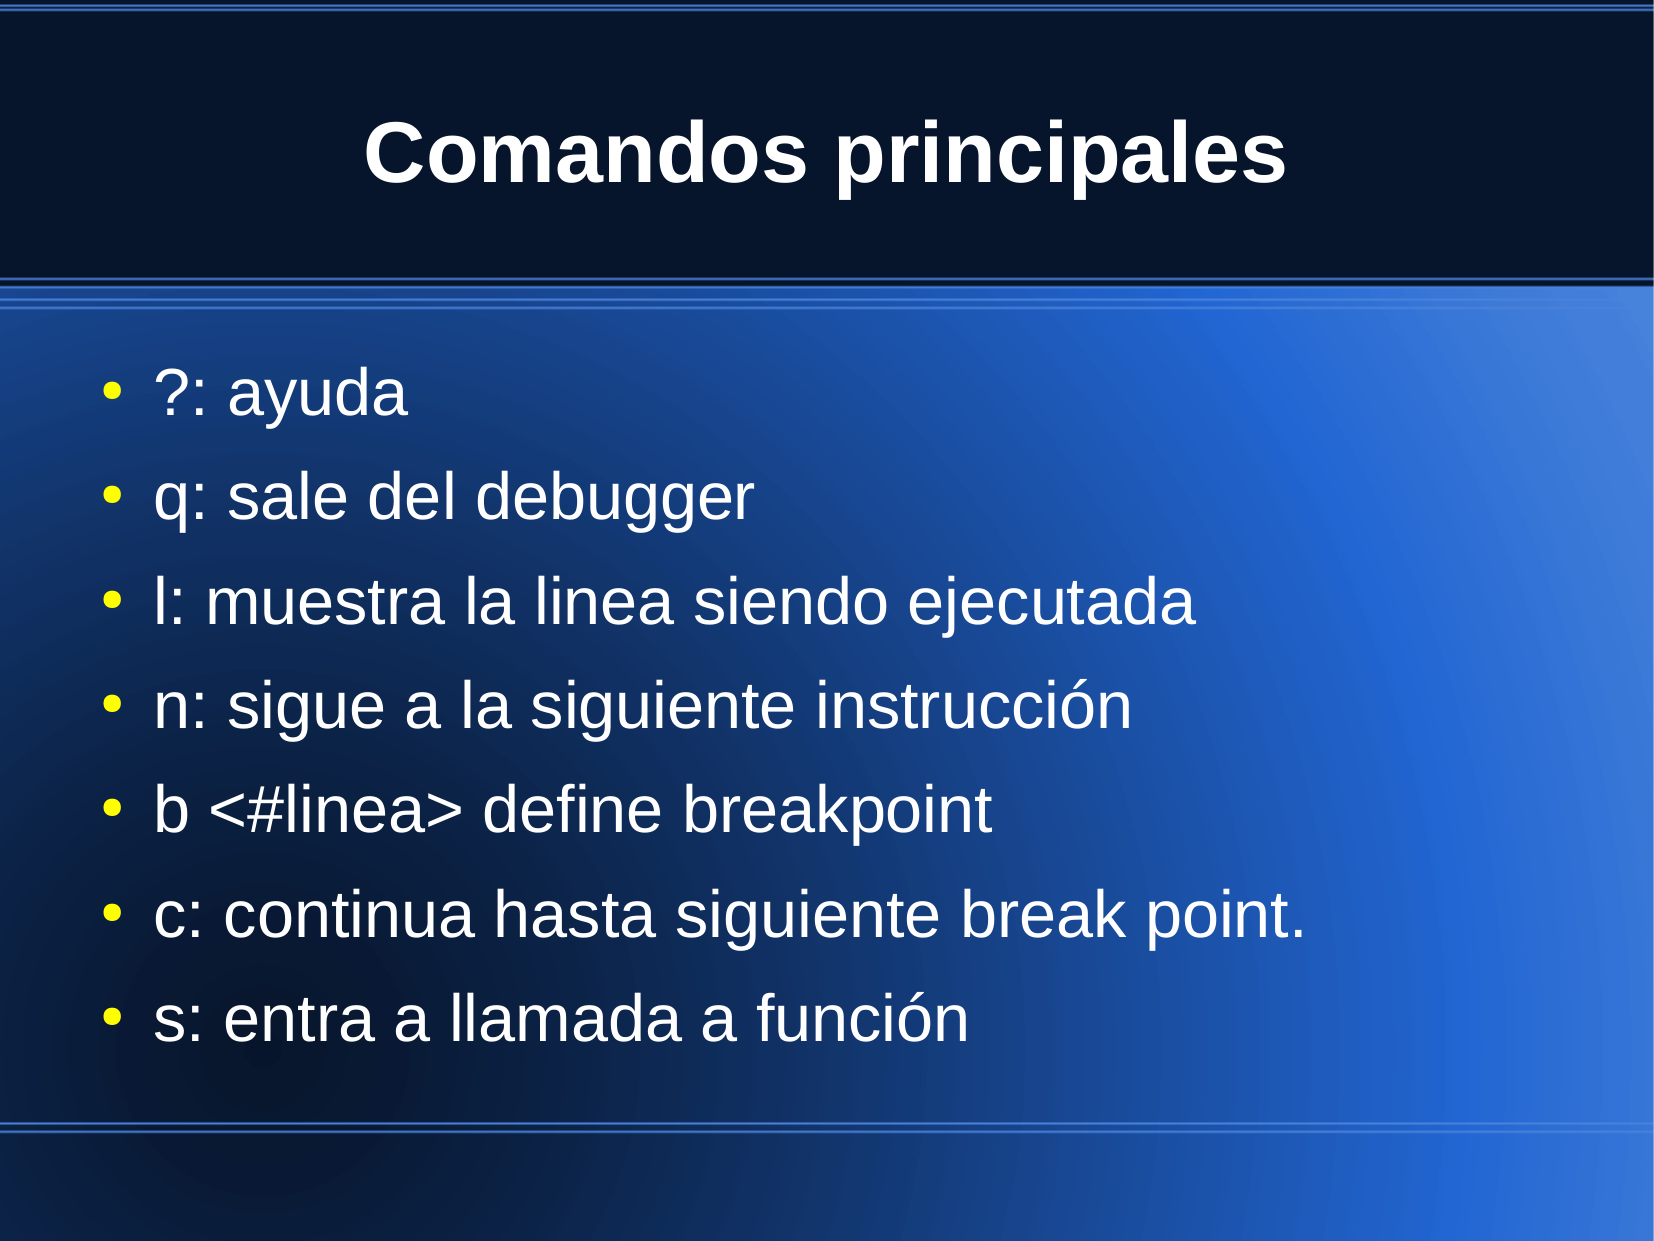

# Comandos principales
?: ayuda
q: sale del debugger
l: muestra la linea siendo ejecutada
n: sigue a la siguiente instrucción
b <#linea> define breakpoint
c: continua hasta siguiente break point.
s: entra a llamada a función